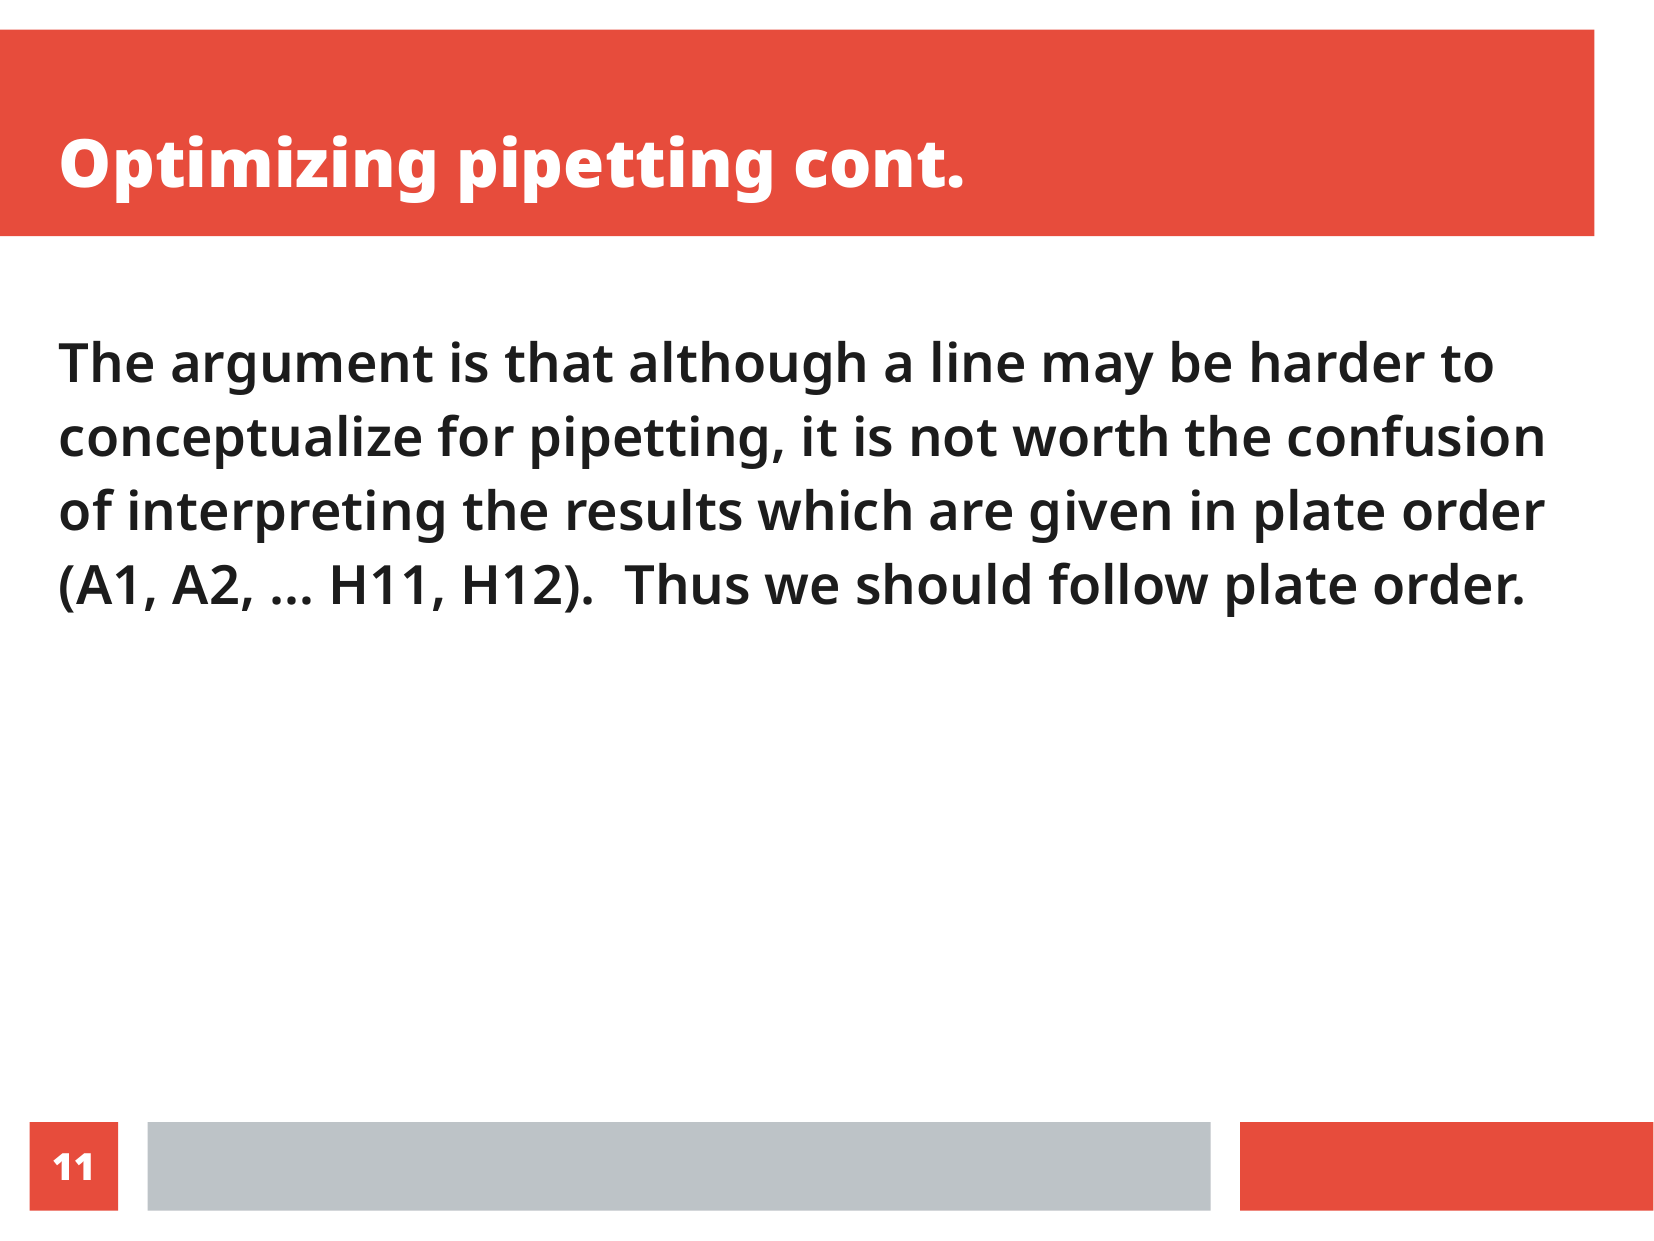

# Optimizing pipetting cont.
The argument is that although a line may be harder to conceptualize for pipetting, it is not worth the confusion of interpreting the results which are given in plate order (A1, A2, … H11, H12). Thus we should follow plate order.
11